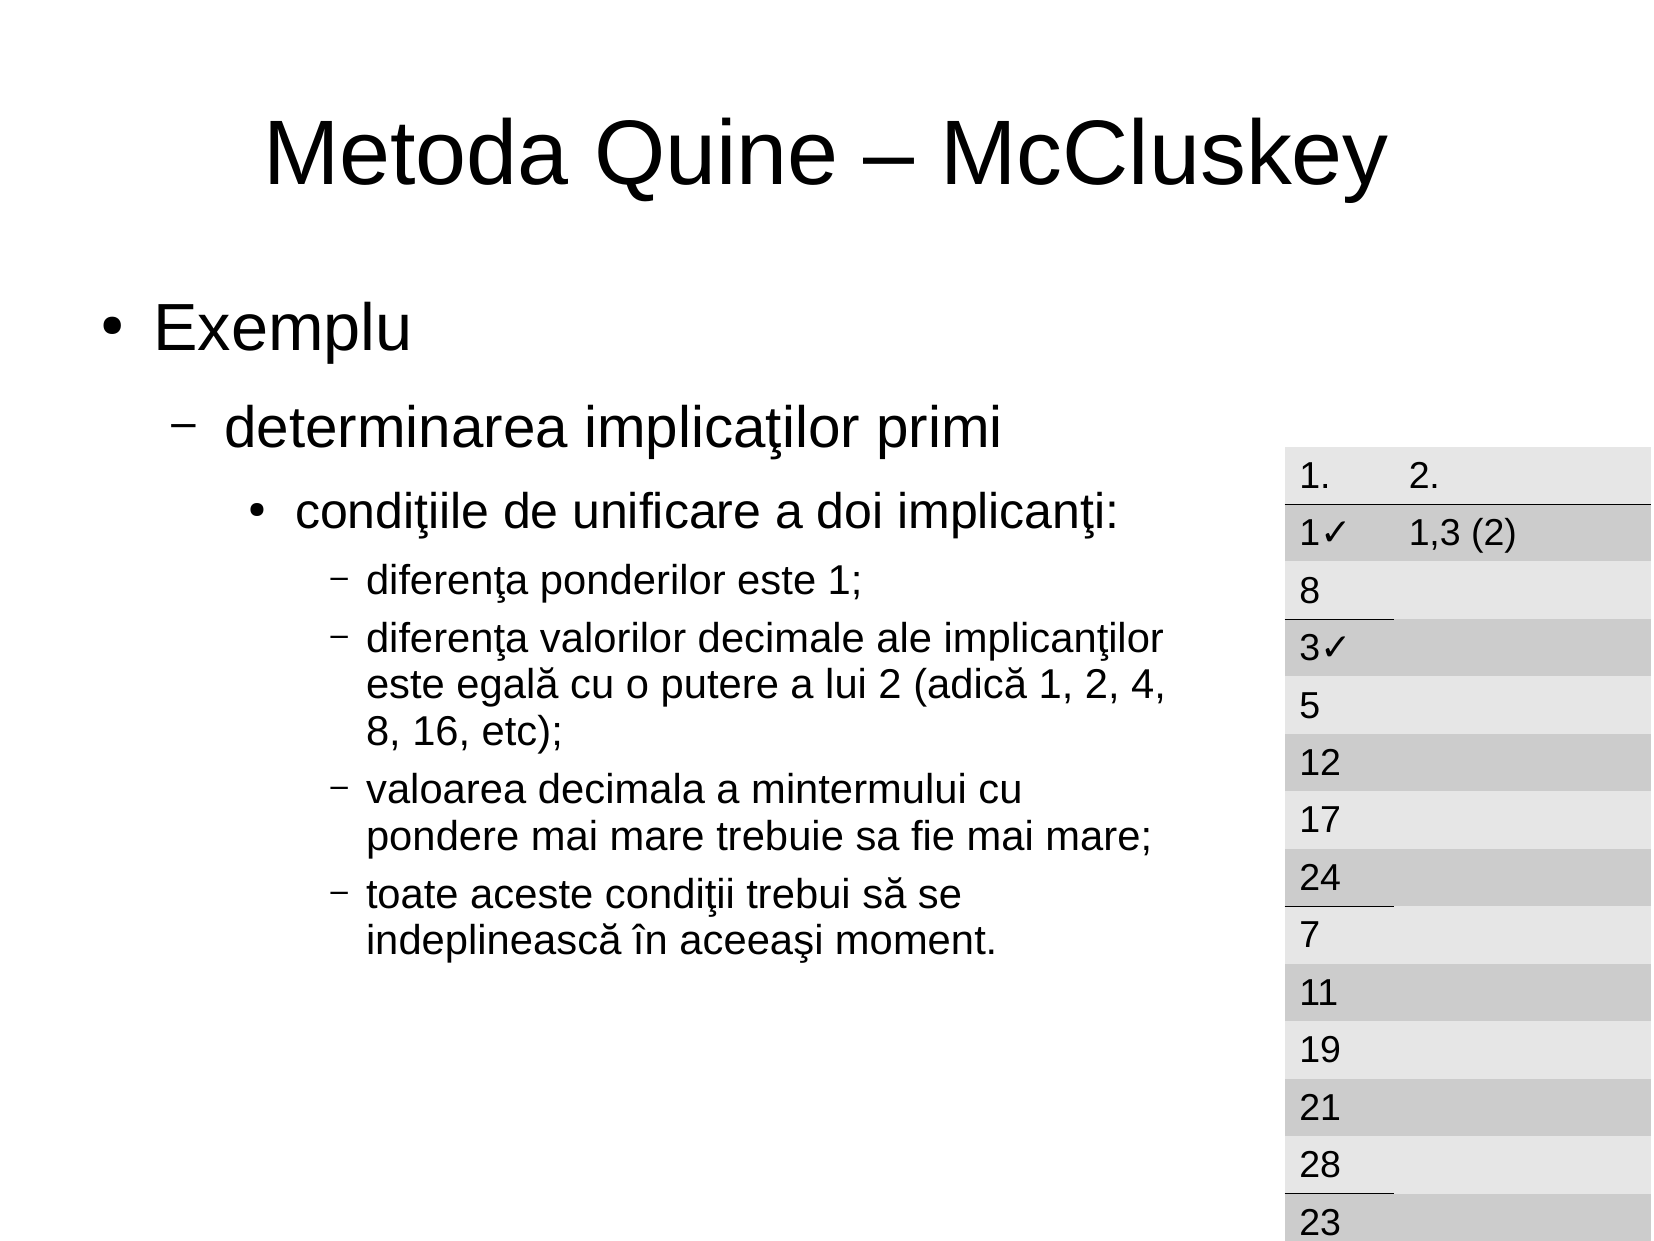

# Metoda Quine – McCluskey
Exemplu
determinarea implicaţilor primi
condiţiile de unificare a doi implicanţi:
diferenţa ponderilor este 1;
diferenţa valorilor decimale ale implicanţilor este egală cu o putere a lui 2 (adică 1, 2, 4, 8, 16, etc);
valoarea decimala a mintermului cu pondere mai mare trebuie sa fie mai mare;
toate aceste condiţii trebui să se indeplinească în aceeaşi moment.
| 1. | 2. |
| --- | --- |
| 1✓ | 1,3 (2) |
| 8 | |
| 3✓ | |
| 5 | |
| 12 | |
| 17 | |
| 24 | |
| 7 | |
| 11 | |
| 19 | |
| 21 | |
| 28 | |
| 23 | |